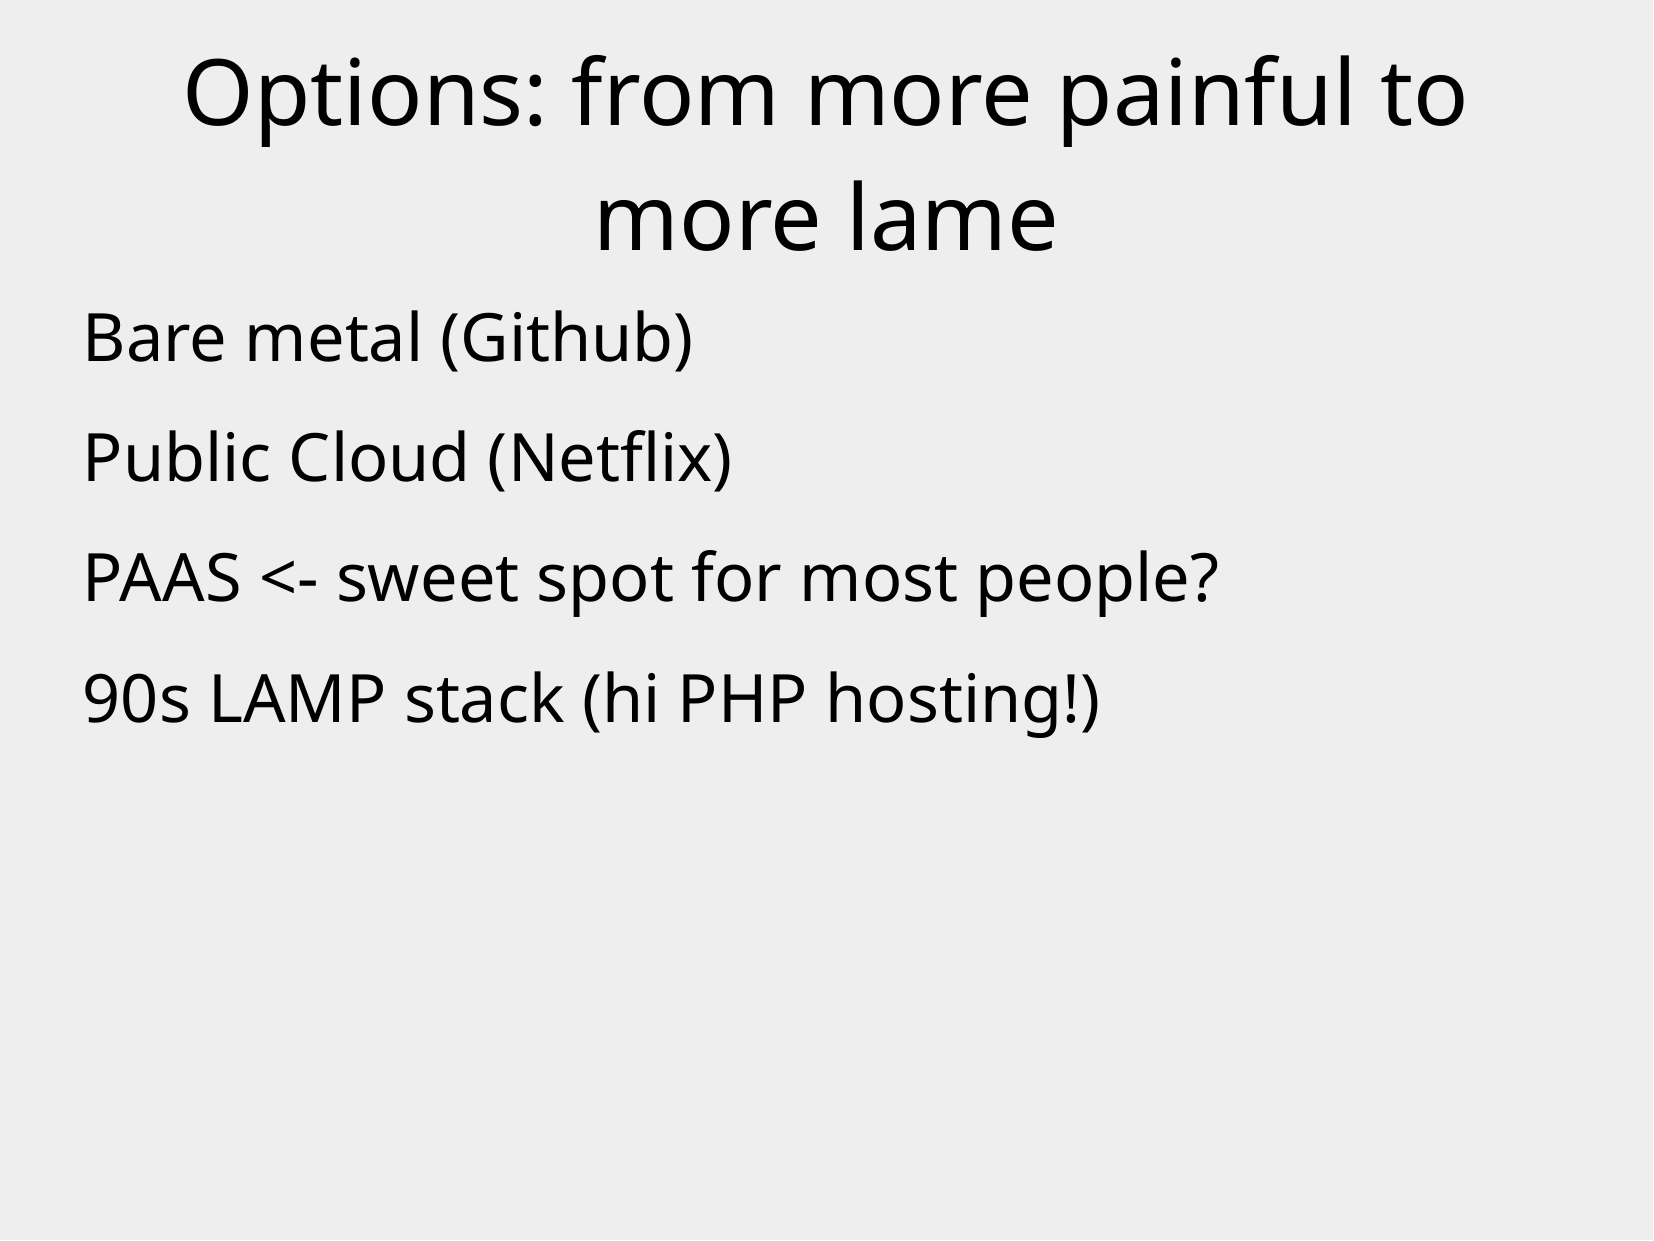

# Options: from more painful to more lame
Bare metal (Github)
Public Cloud (Netflix)
PAAS <- sweet spot for most people?
90s LAMP stack (hi PHP hosting!)